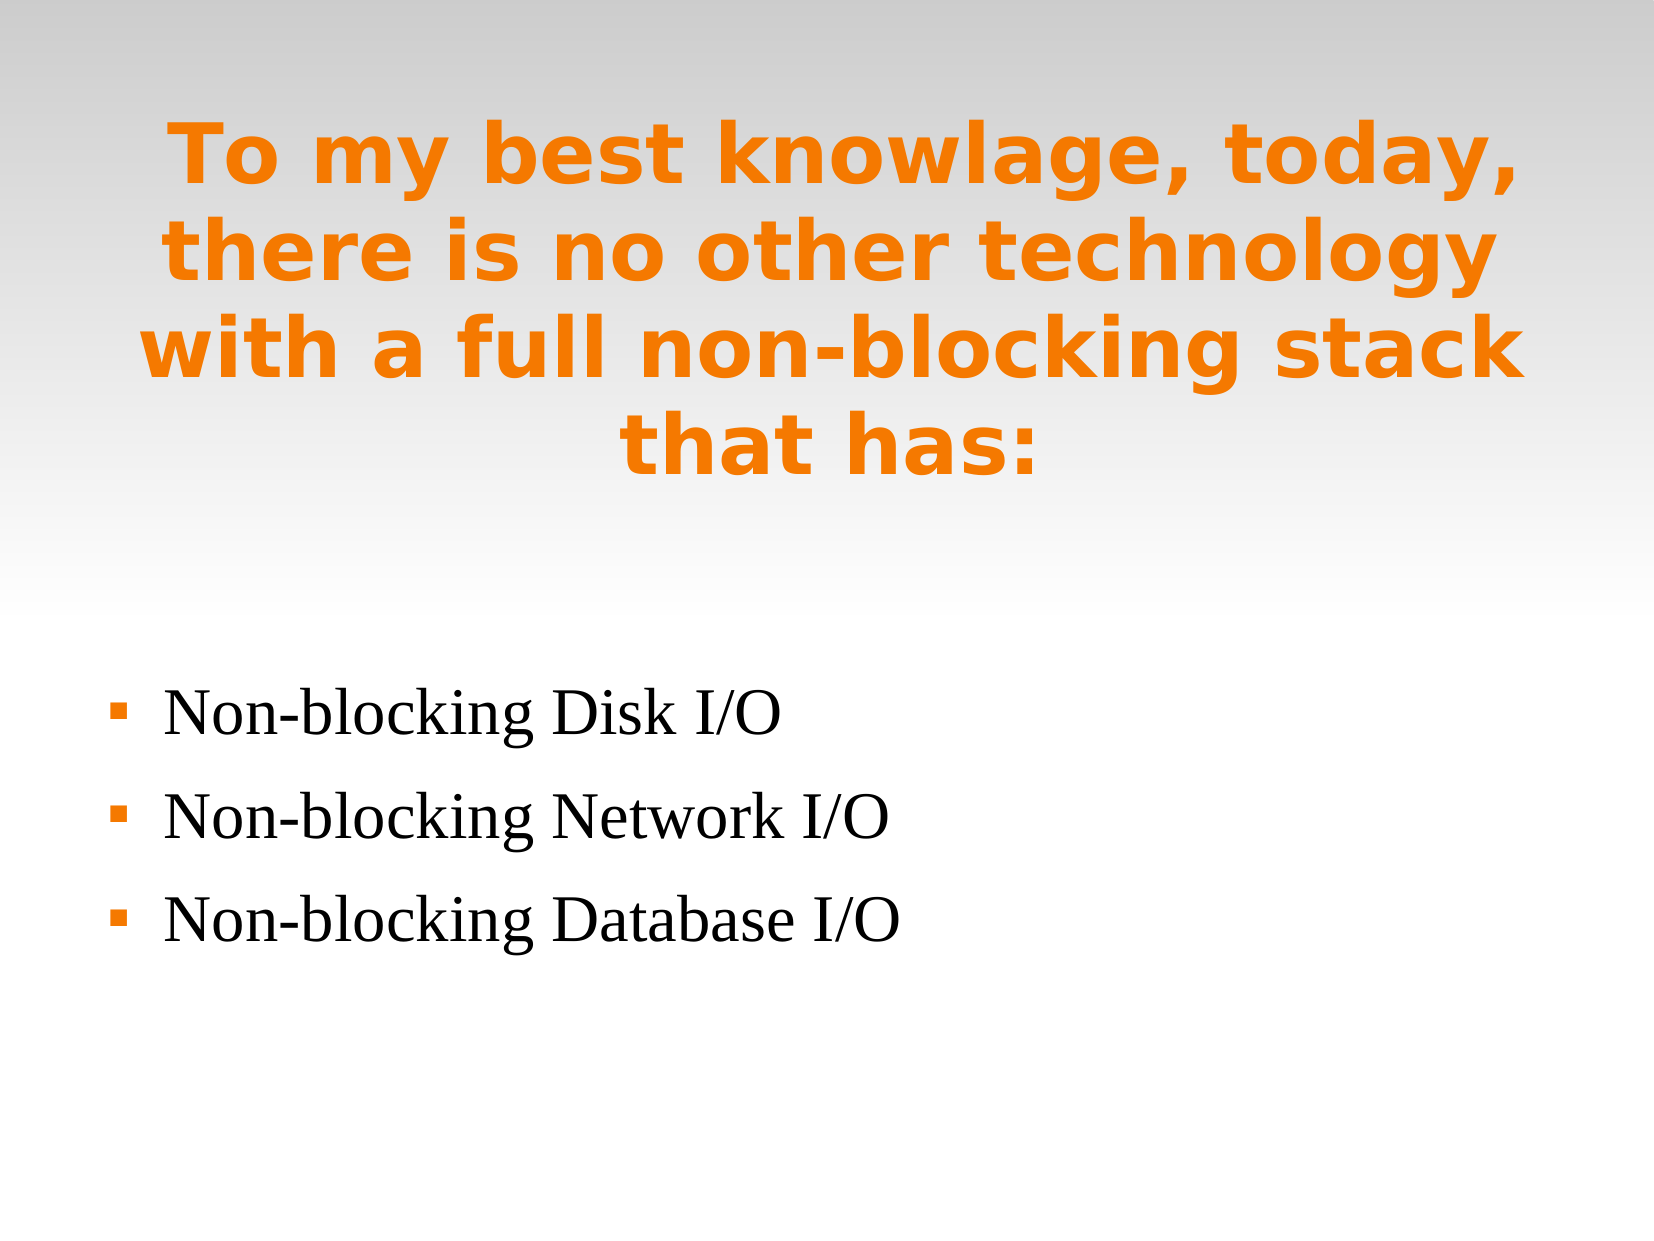

# To my best knowlage, today, there is no other technology with a full non-blocking stack that has:
Non-blocking Disk I/O
Non-blocking Network I/O
Non-blocking Database I/O